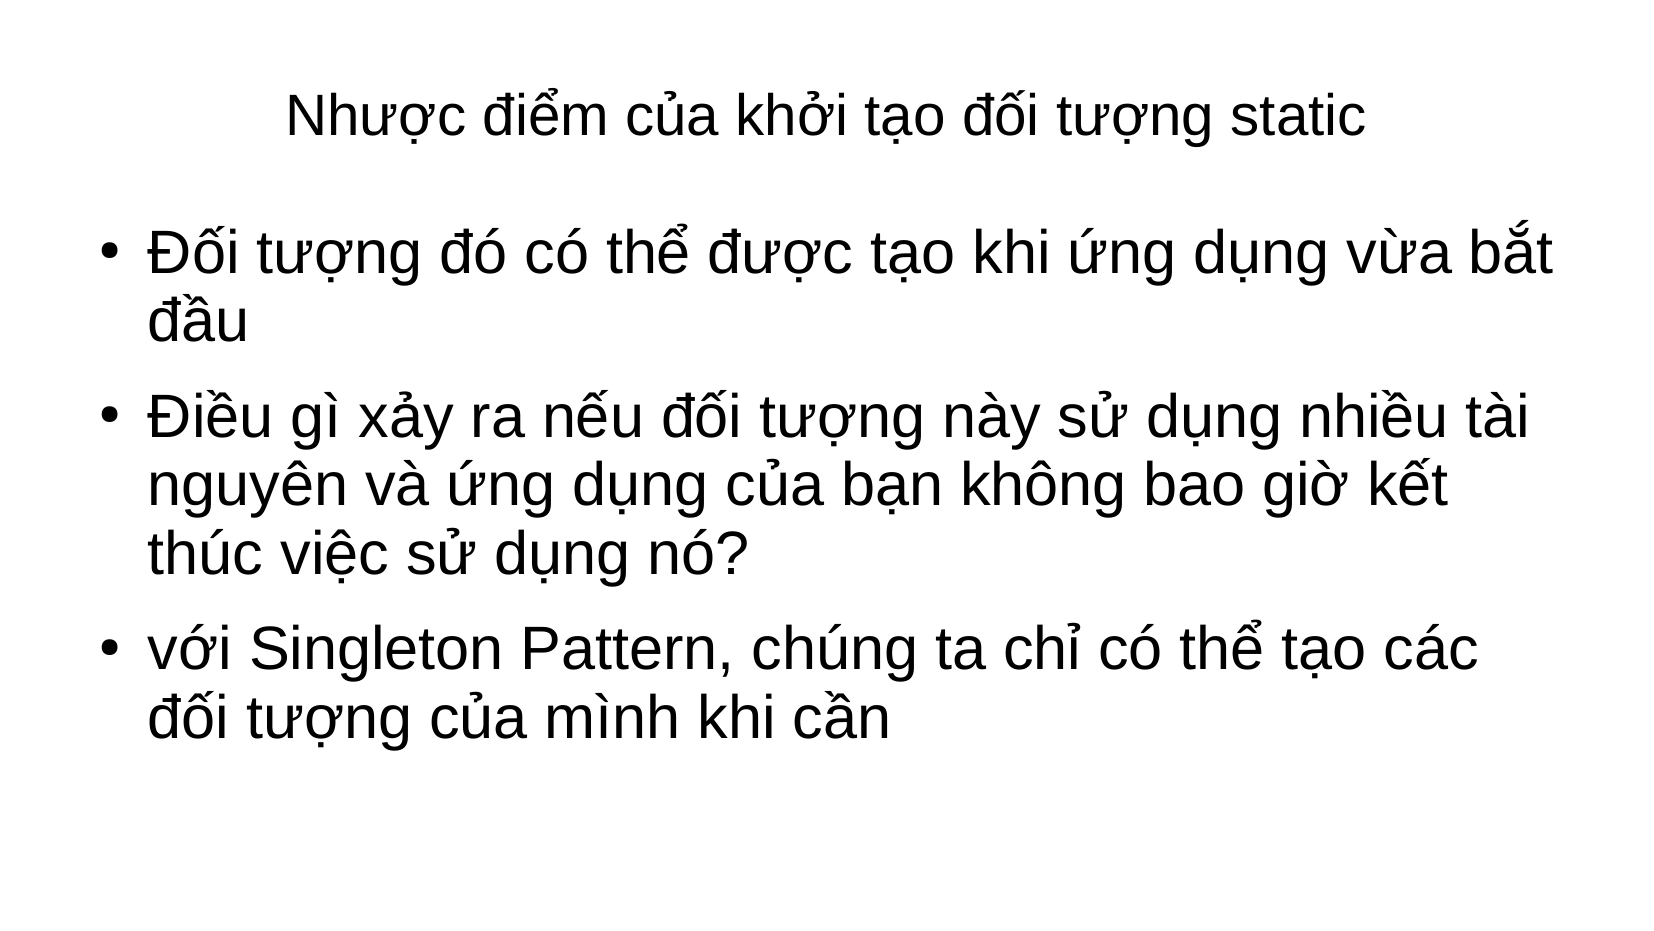

# Nhược điểm của khởi tạo đối tượng static
Đối tượng đó có thể được tạo khi ứng dụng vừa bắt đầu
Điều gì xảy ra nếu đối tượng này sử dụng nhiều tài nguyên và ứng dụng của bạn không bao giờ kết thúc việc sử dụng nó?
với Singleton Pattern, chúng ta chỉ có thể tạo các đối tượng của mình khi cần